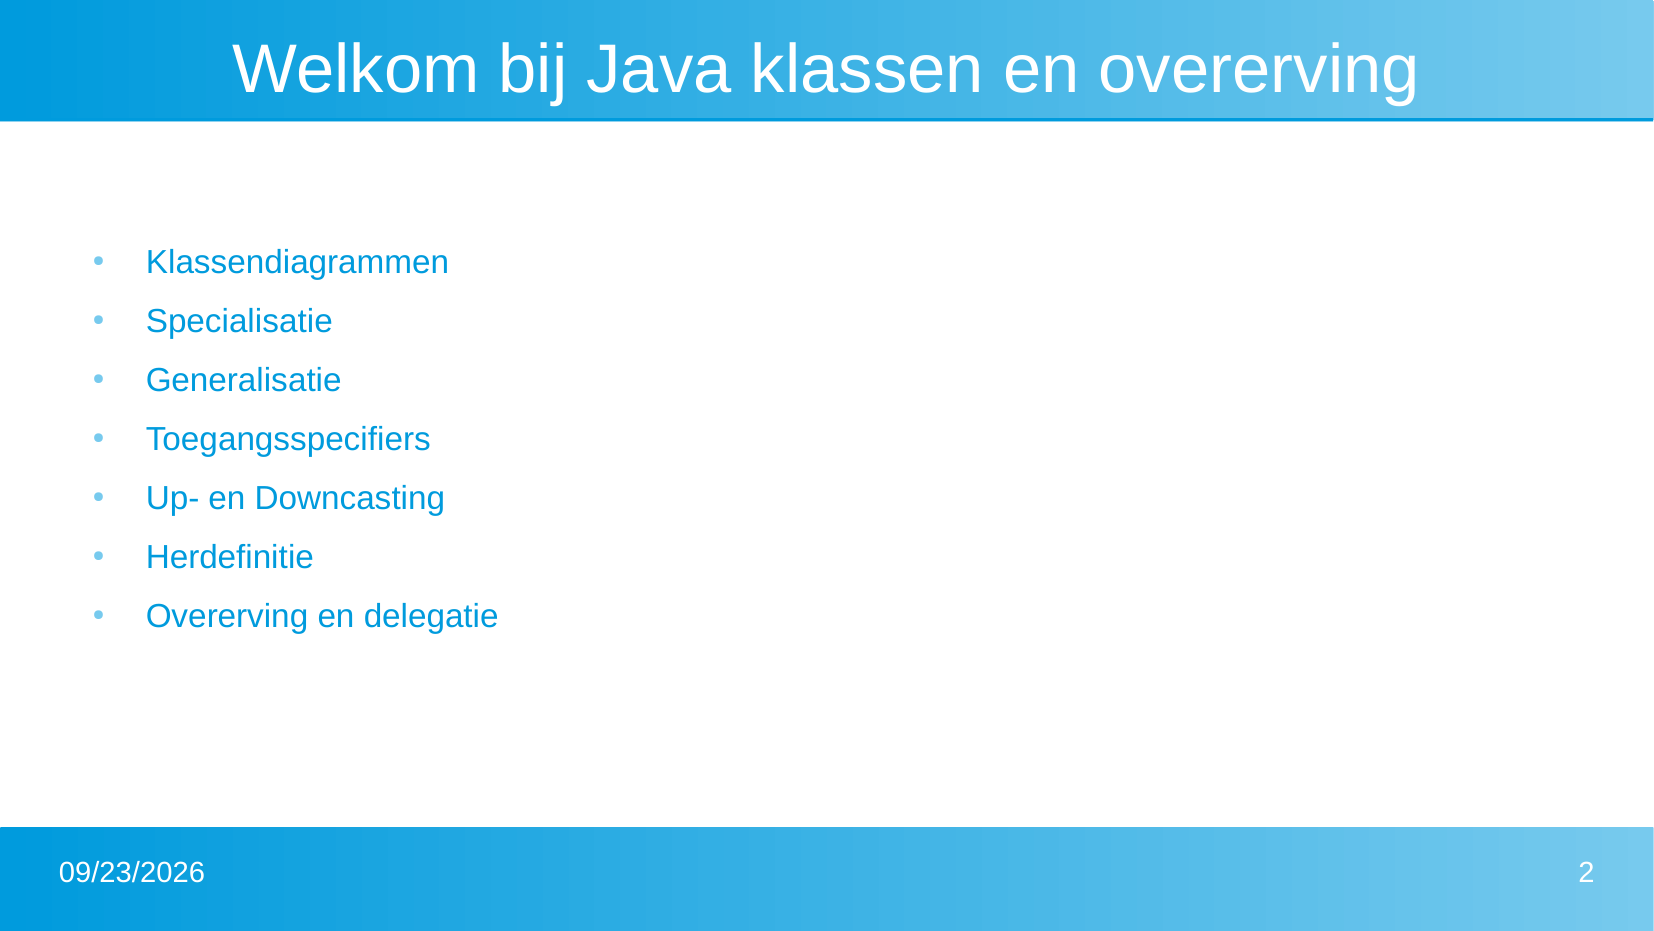

# Welkom bij Java klassen en overerving
Klassendiagrammen
Specialisatie
Generalisatie
Toegangsspecifiers
Up- en Downcasting
Herdefinitie
Overerving en delegatie
2